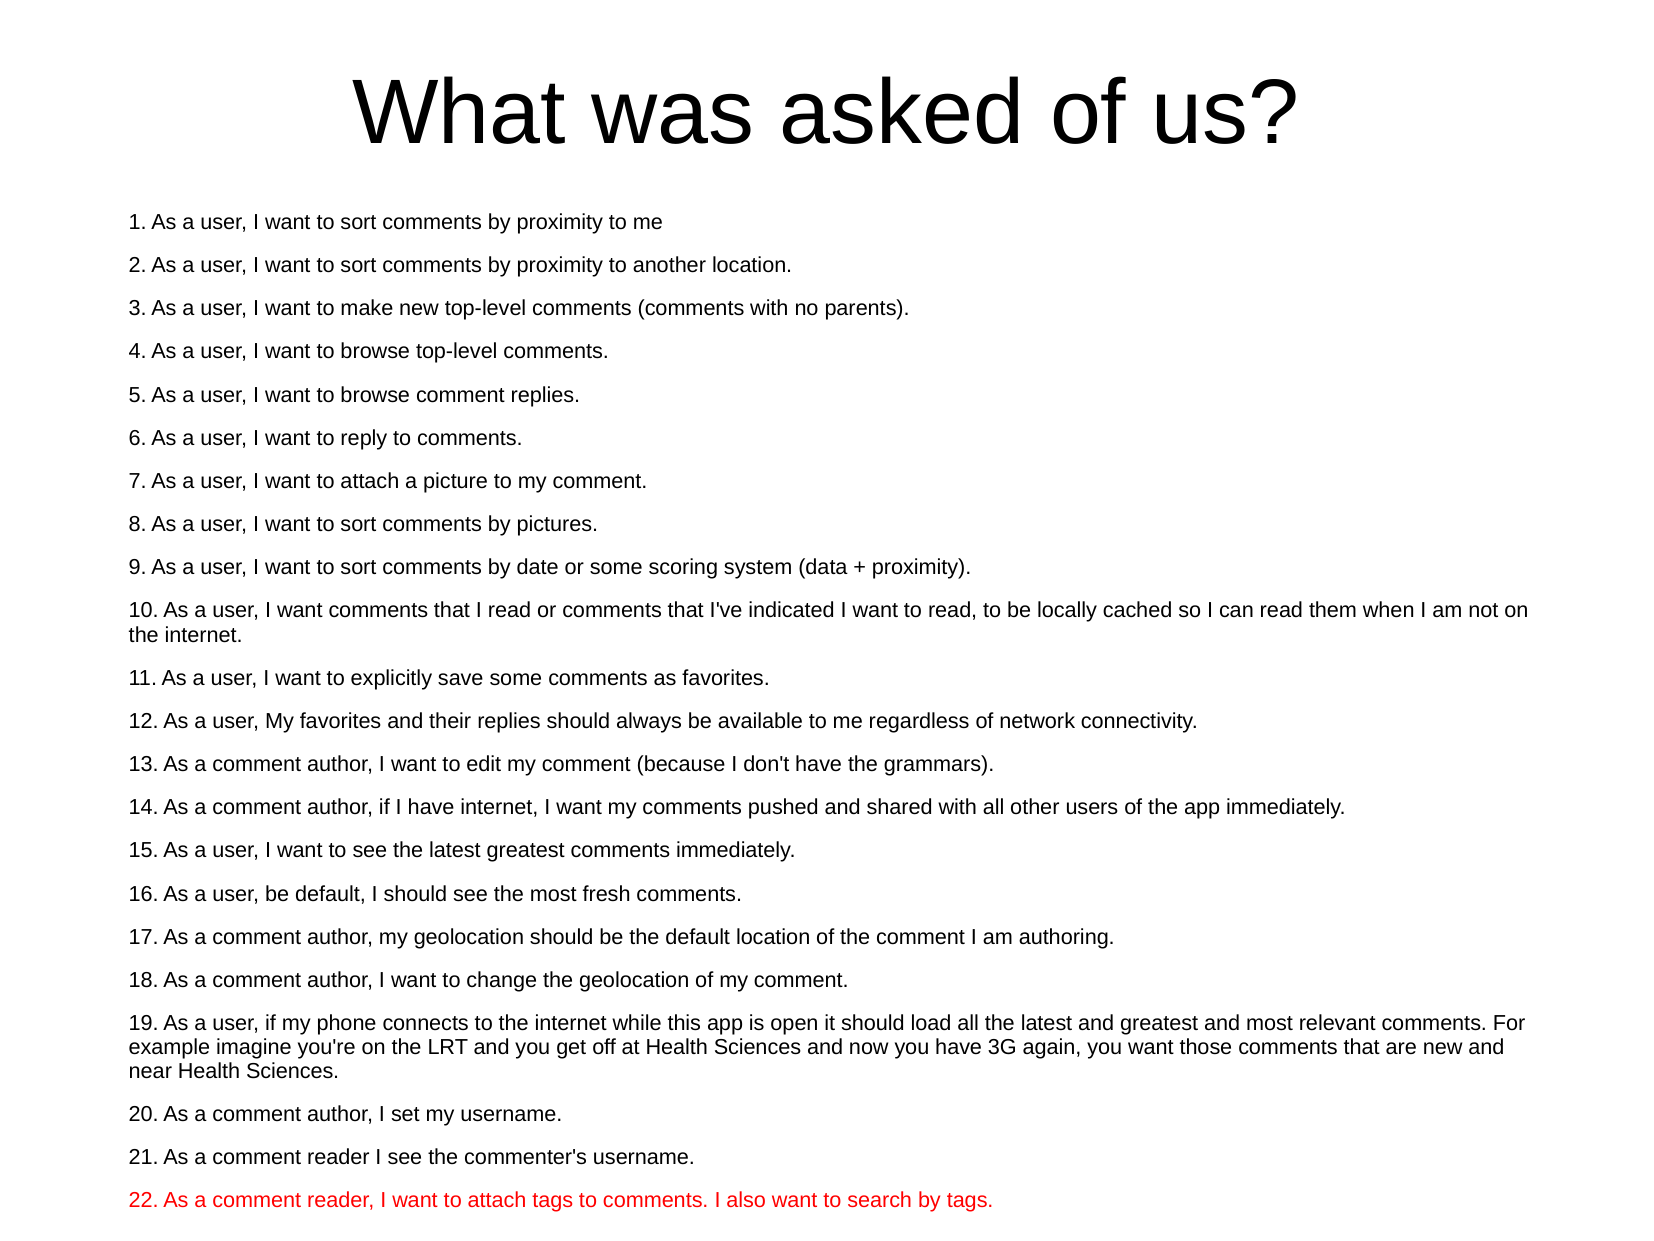

# What was asked of us?
1. As a user, I want to sort comments by proximity to me
2. As a user, I want to sort comments by proximity to another location.
3. As a user, I want to make new top-level comments (comments with no parents).
4. As a user, I want to browse top-level comments.
5. As a user, I want to browse comment replies.
6. As a user, I want to reply to comments.
7. As a user, I want to attach a picture to my comment.
8. As a user, I want to sort comments by pictures.
9. As a user, I want to sort comments by date or some scoring system (data + proximity).
10. As a user, I want comments that I read or comments that I've indicated I want to read, to be locally cached so I can read them when I am not on the internet.
11. As a user, I want to explicitly save some comments as favorites.
12. As a user, My favorites and their replies should always be available to me regardless of network connectivity.
13. As a comment author, I want to edit my comment (because I don't have the grammars).
14. As a comment author, if I have internet, I want my comments pushed and shared with all other users of the app immediately.
15. As a user, I want to see the latest greatest comments immediately.
16. As a user, be default, I should see the most fresh comments.
17. As a comment author, my geolocation should be the default location of the comment I am authoring.
18. As a comment author, I want to change the geolocation of my comment.
19. As a user, if my phone connects to the internet while this app is open it should load all the latest and greatest and most relevant comments. For example imagine you're on the LRT and you get off at Health Sciences and now you have 3G again, you want those comments that are new and near Health Sciences.
20. As a comment author, I set my username.
21. As a comment reader I see the commenter's username.
22. As a comment reader, I want to attach tags to comments. I also want to search by tags.